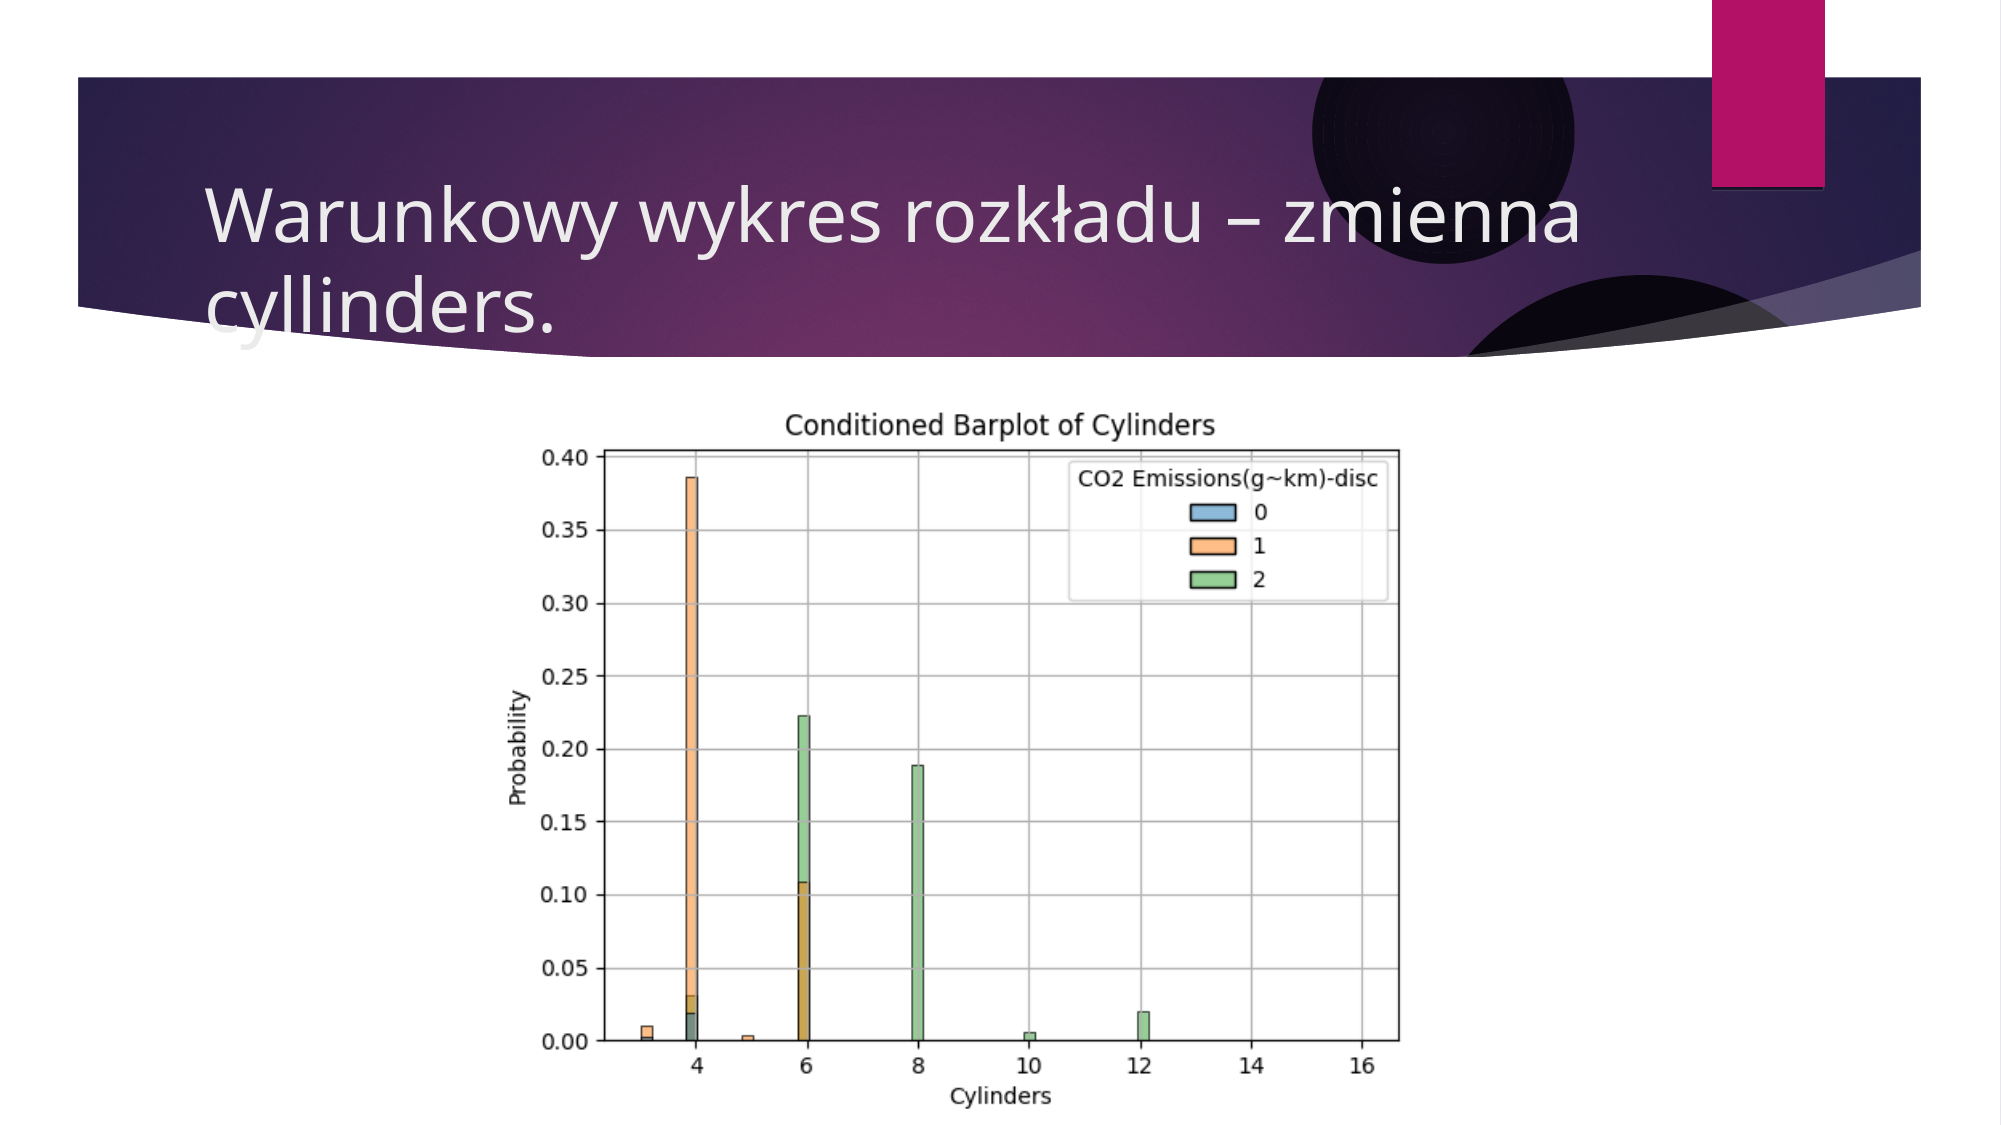

# Warunkowy wykres rozkładu – zmienna cyllinders.